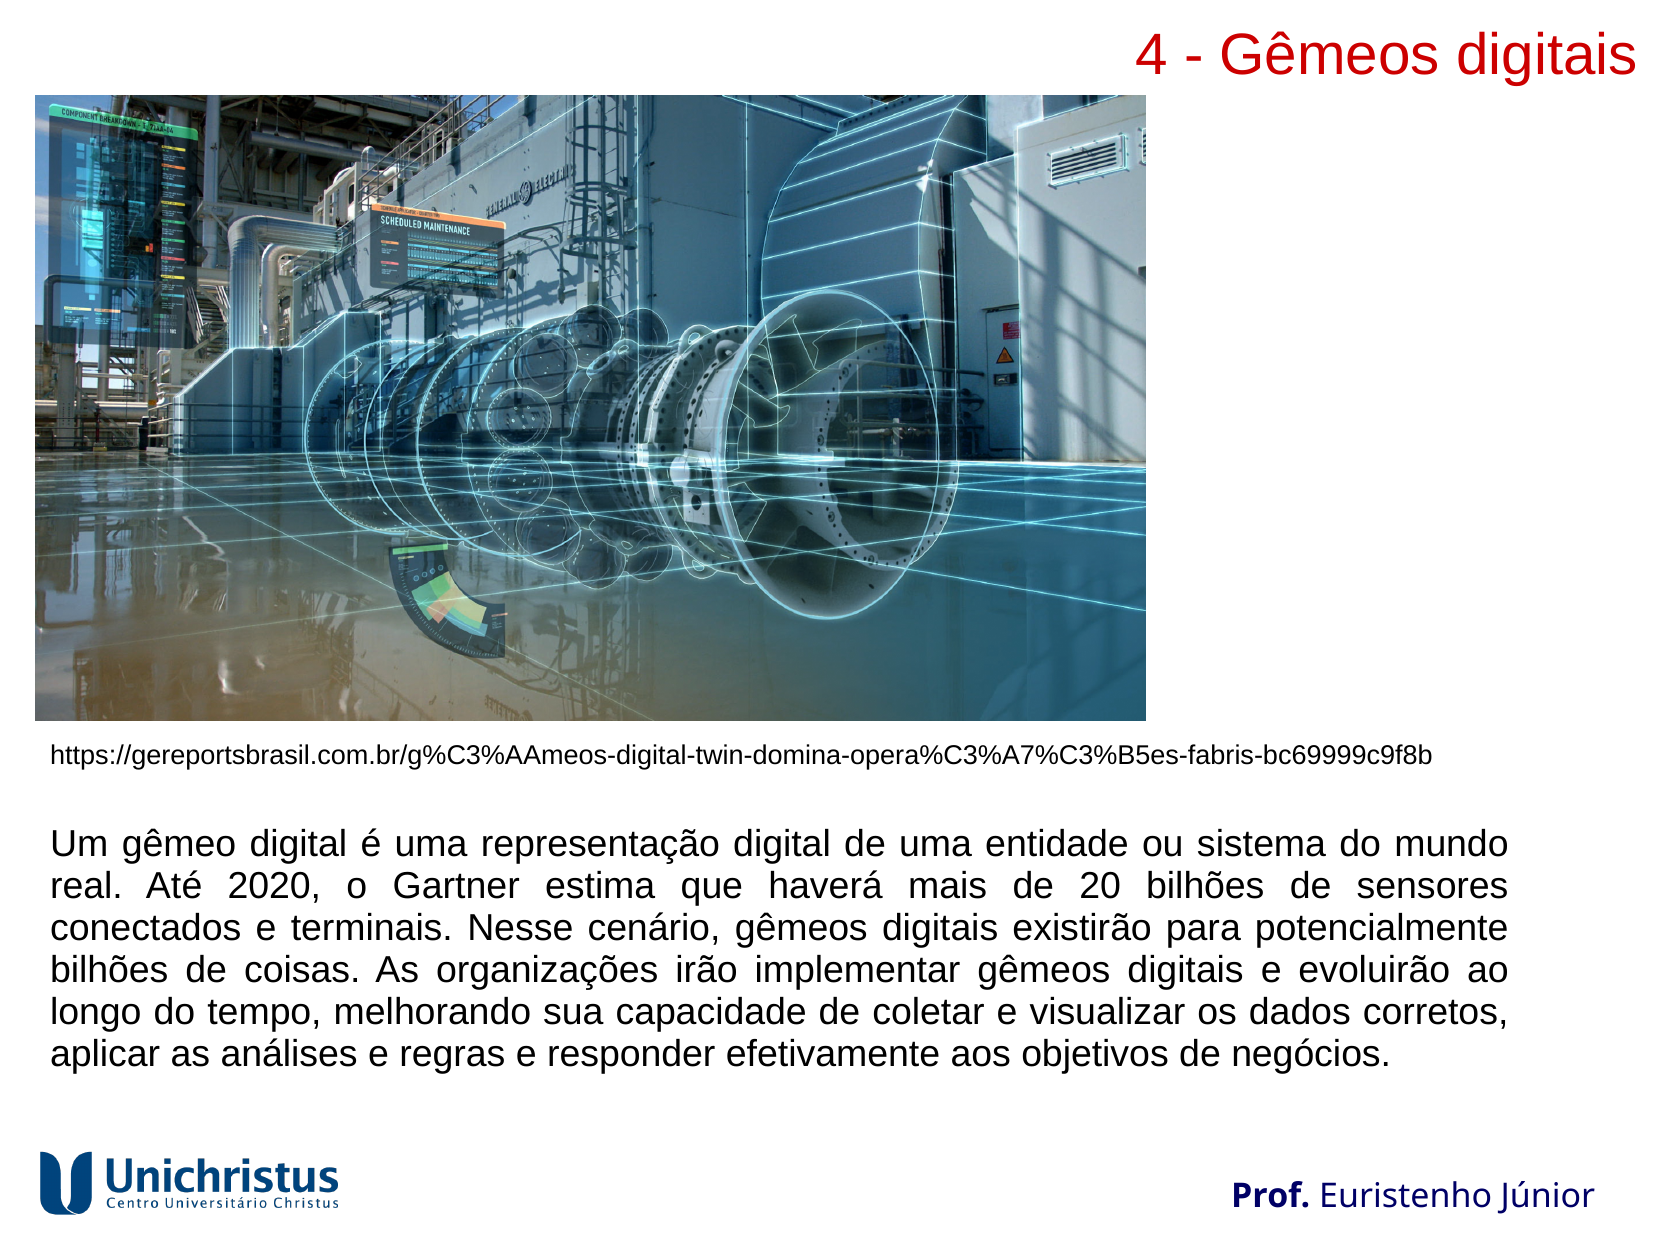

4 - Gêmeos digitais
https://gereportsbrasil.com.br/g%C3%AAmeos-digital-twin-domina-opera%C3%A7%C3%B5es-fabris-bc69999c9f8b
Um gêmeo digital é uma representação digital de uma entidade ou sistema do mundo real. Até 2020, o Gartner estima que haverá mais de 20 bilhões de sensores conectados e terminais. Nesse cenário, gêmeos digitais existirão para potencialmente bilhões de coisas. As organizações irão implementar gêmeos digitais e evoluirão ao longo do tempo, melhorando sua capacidade de coletar e visualizar os dados corretos, aplicar as análises e regras e responder efetivamente aos objetivos de negócios.
Prof. Euristenho Júnior